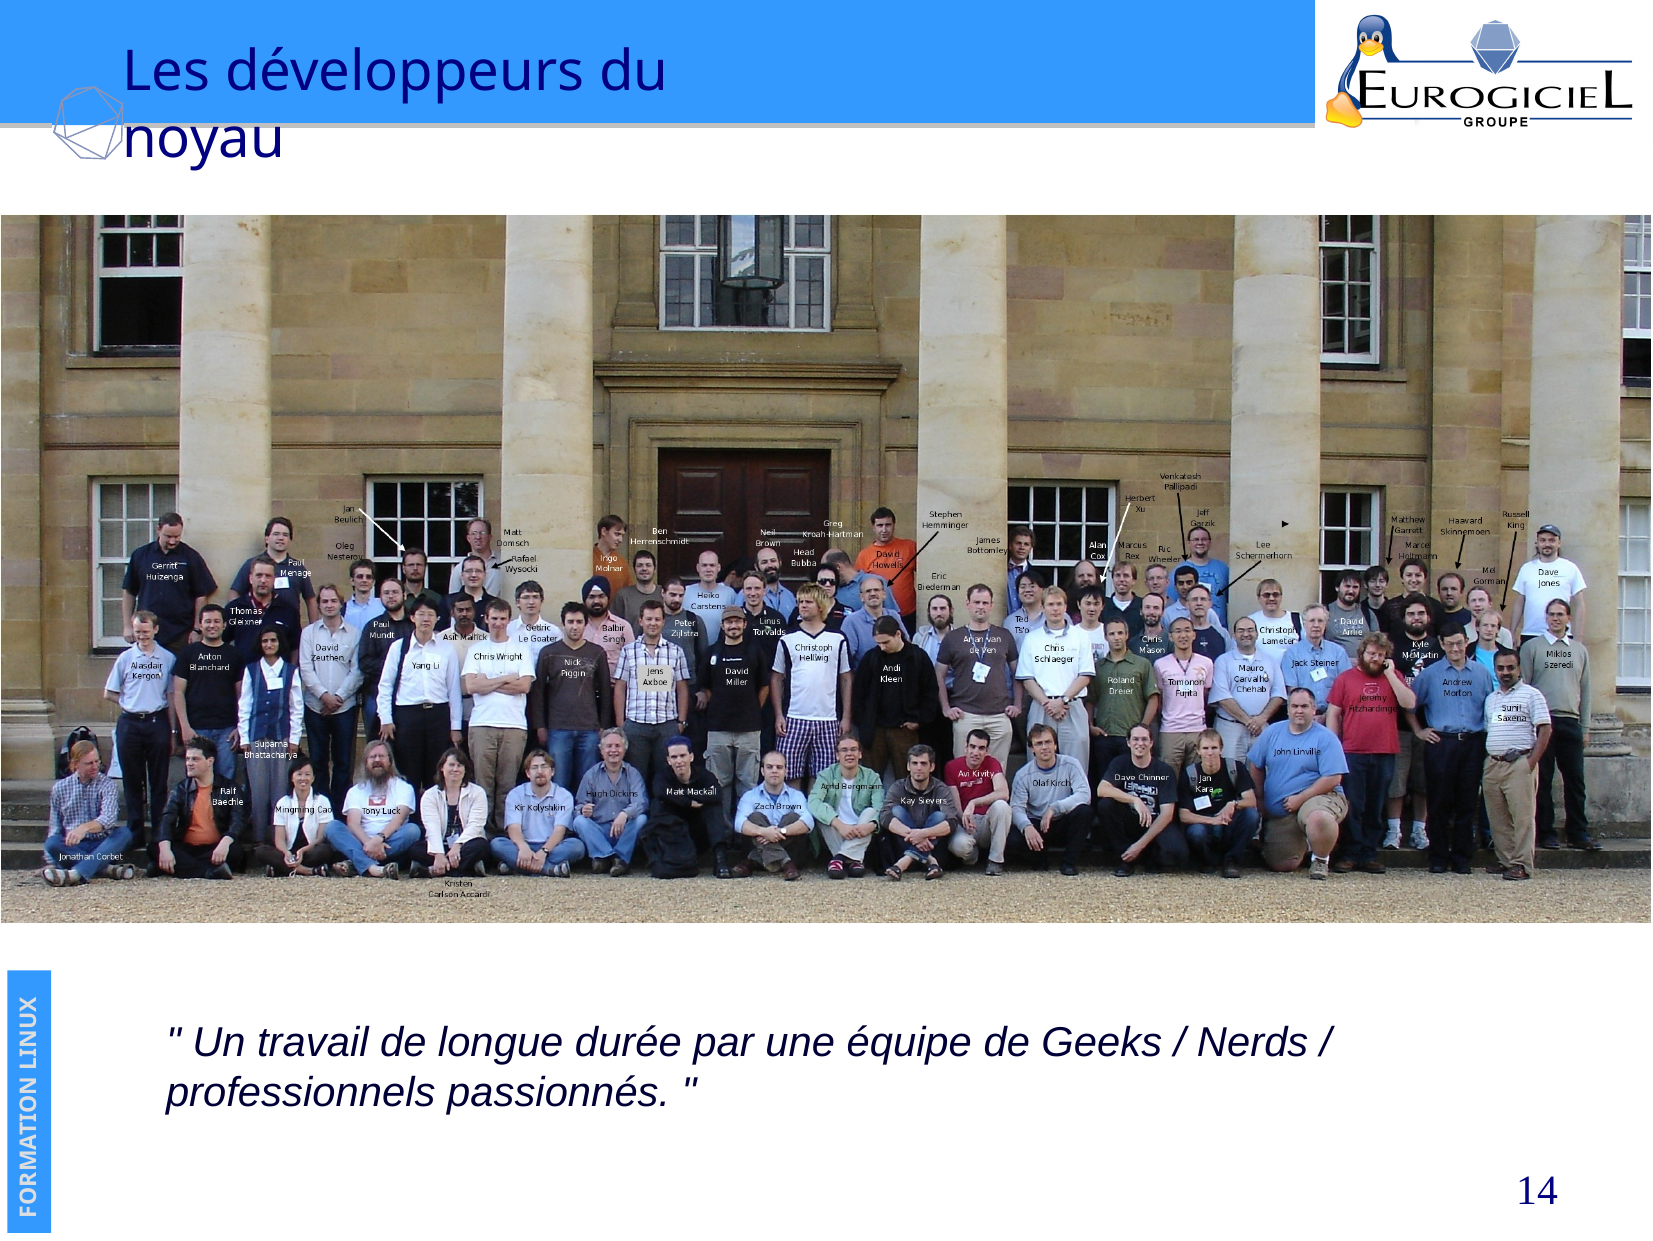

Les développeurs du noyau
" Un travail de longue durée par une équipe de Geeks / Nerds / professionnels passionnés. "